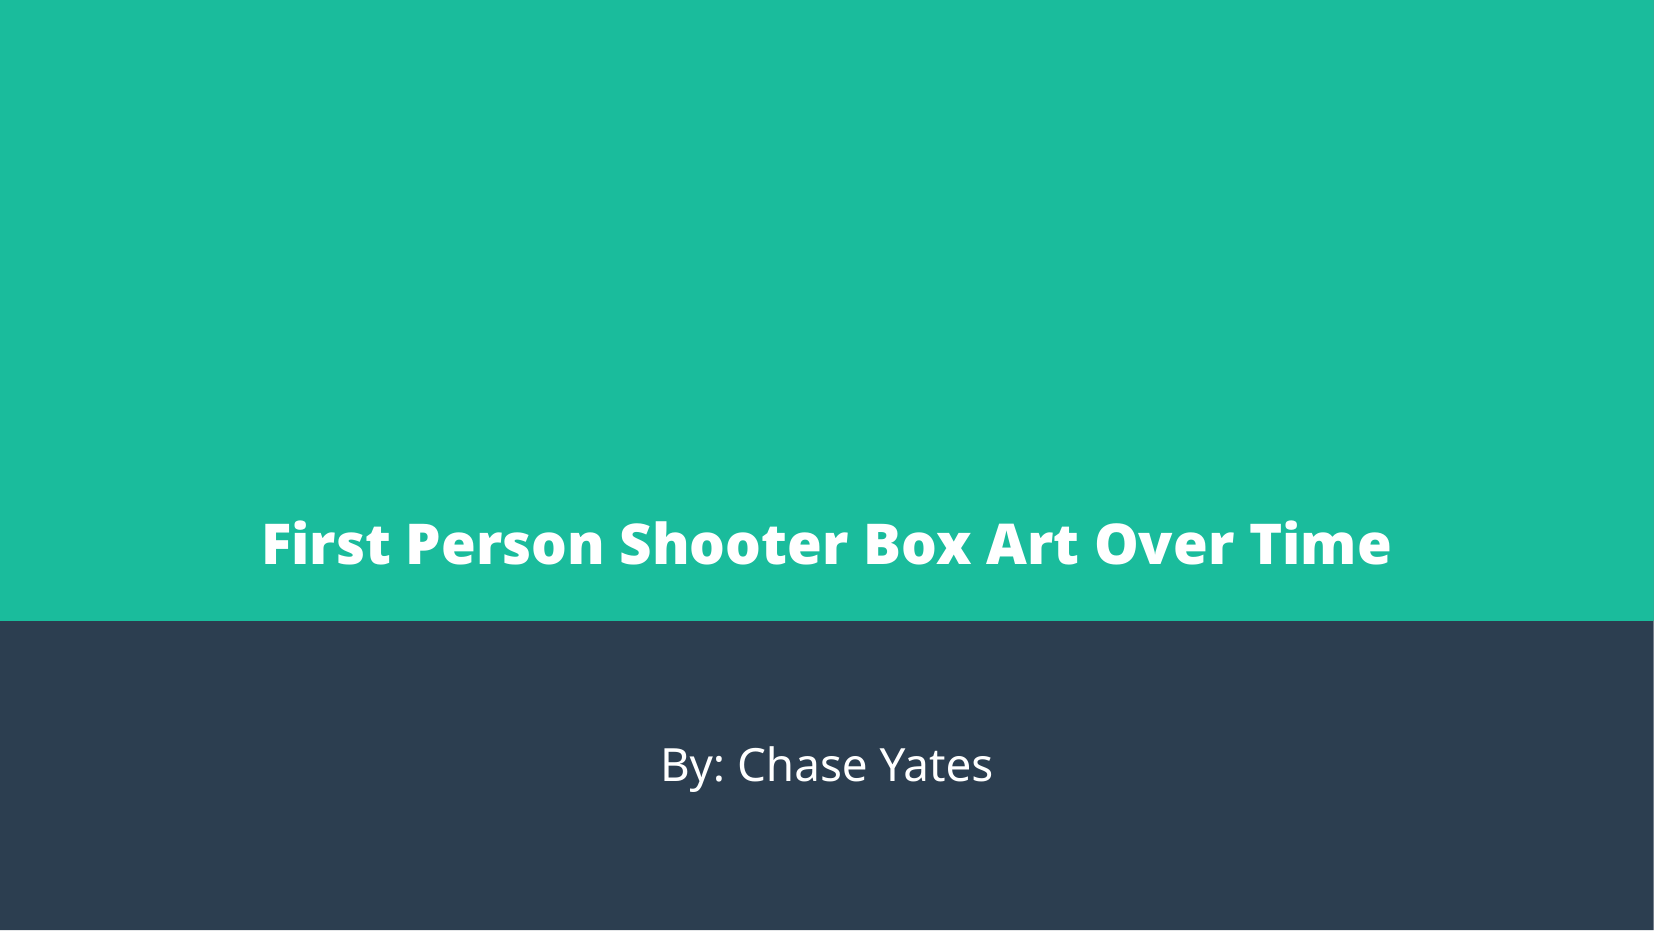

# First Person Shooter Box Art Over Time
By: Chase Yates